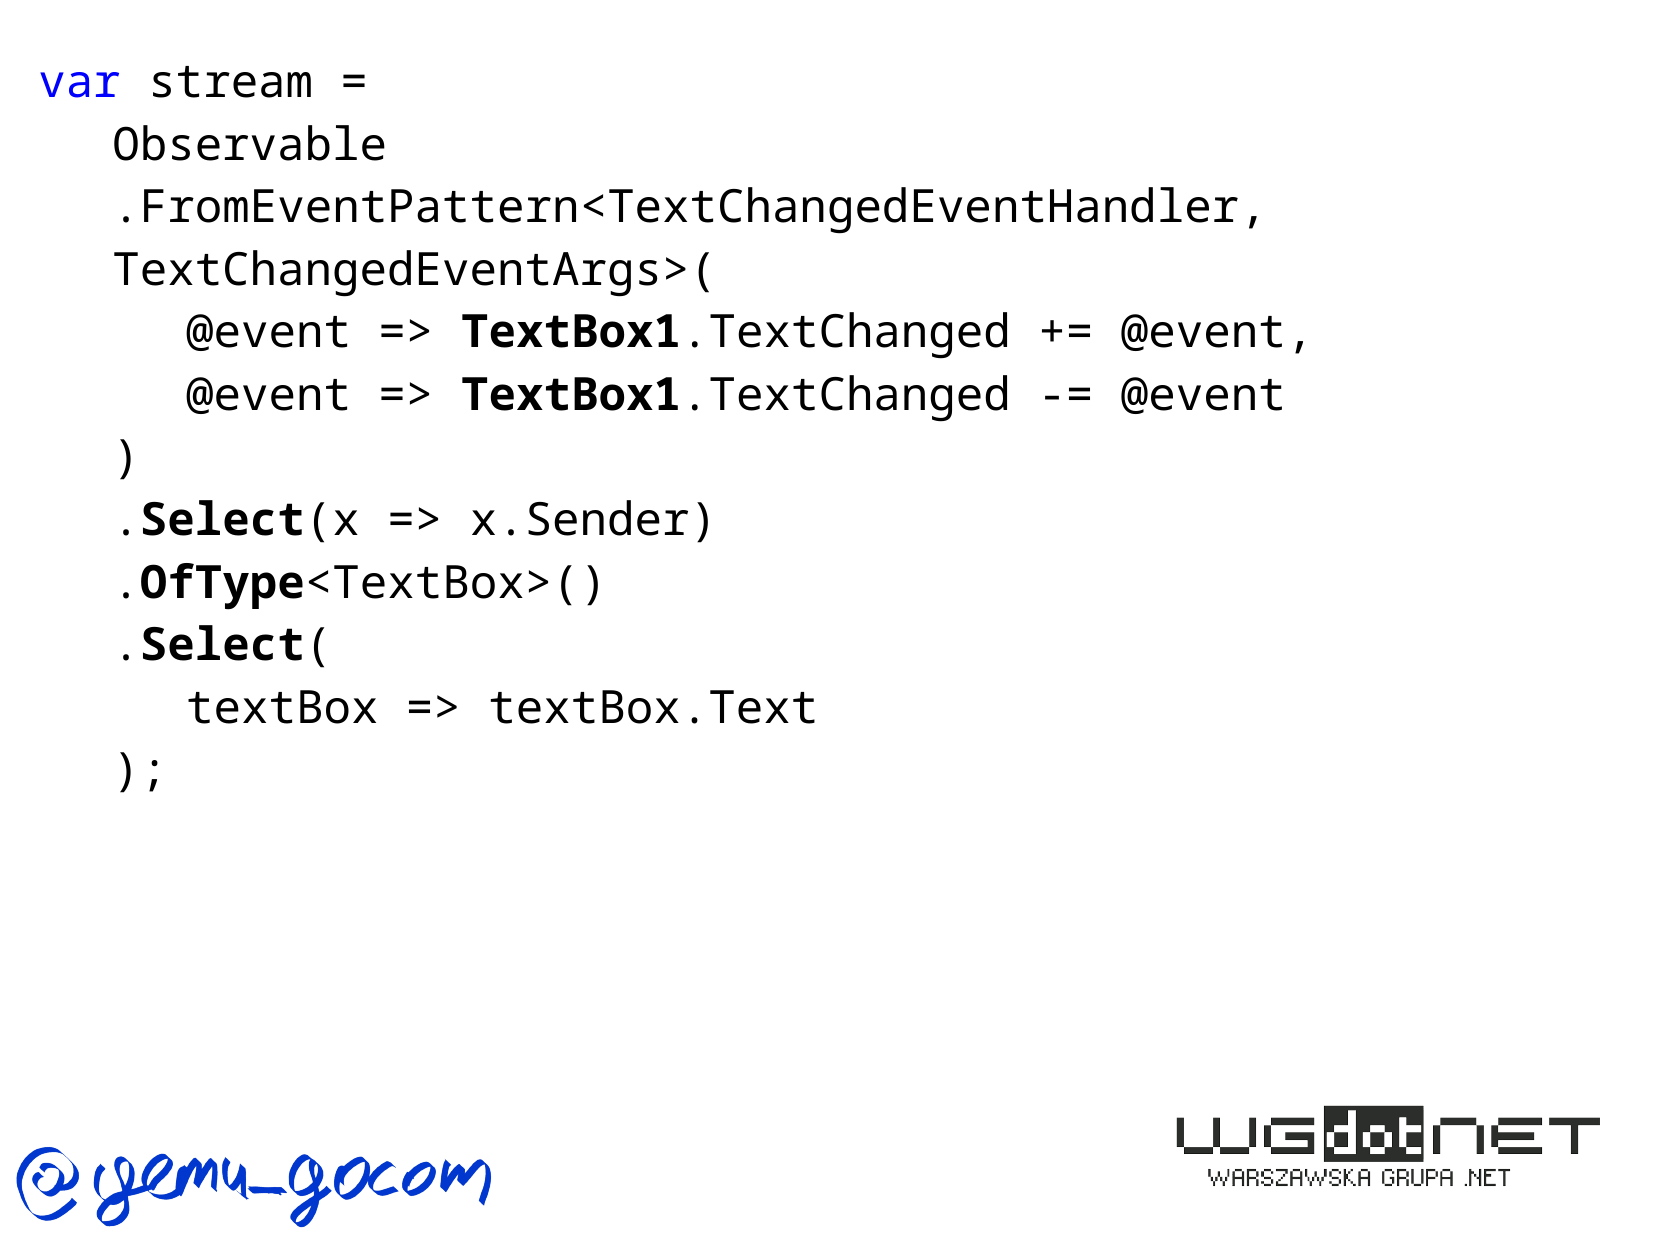

var stream =
	Observable
	.FromEventPattern<TextChangedEventHandler, 				TextChangedEventArgs>(
		@event => TextBox1.TextChanged += @event,
		@event => TextBox1.TextChanged -= @event
	)
	.Select(x => x.Sender)
	.OfType<TextBox>()
	.Select(
		textBox => textBox.Text
	);